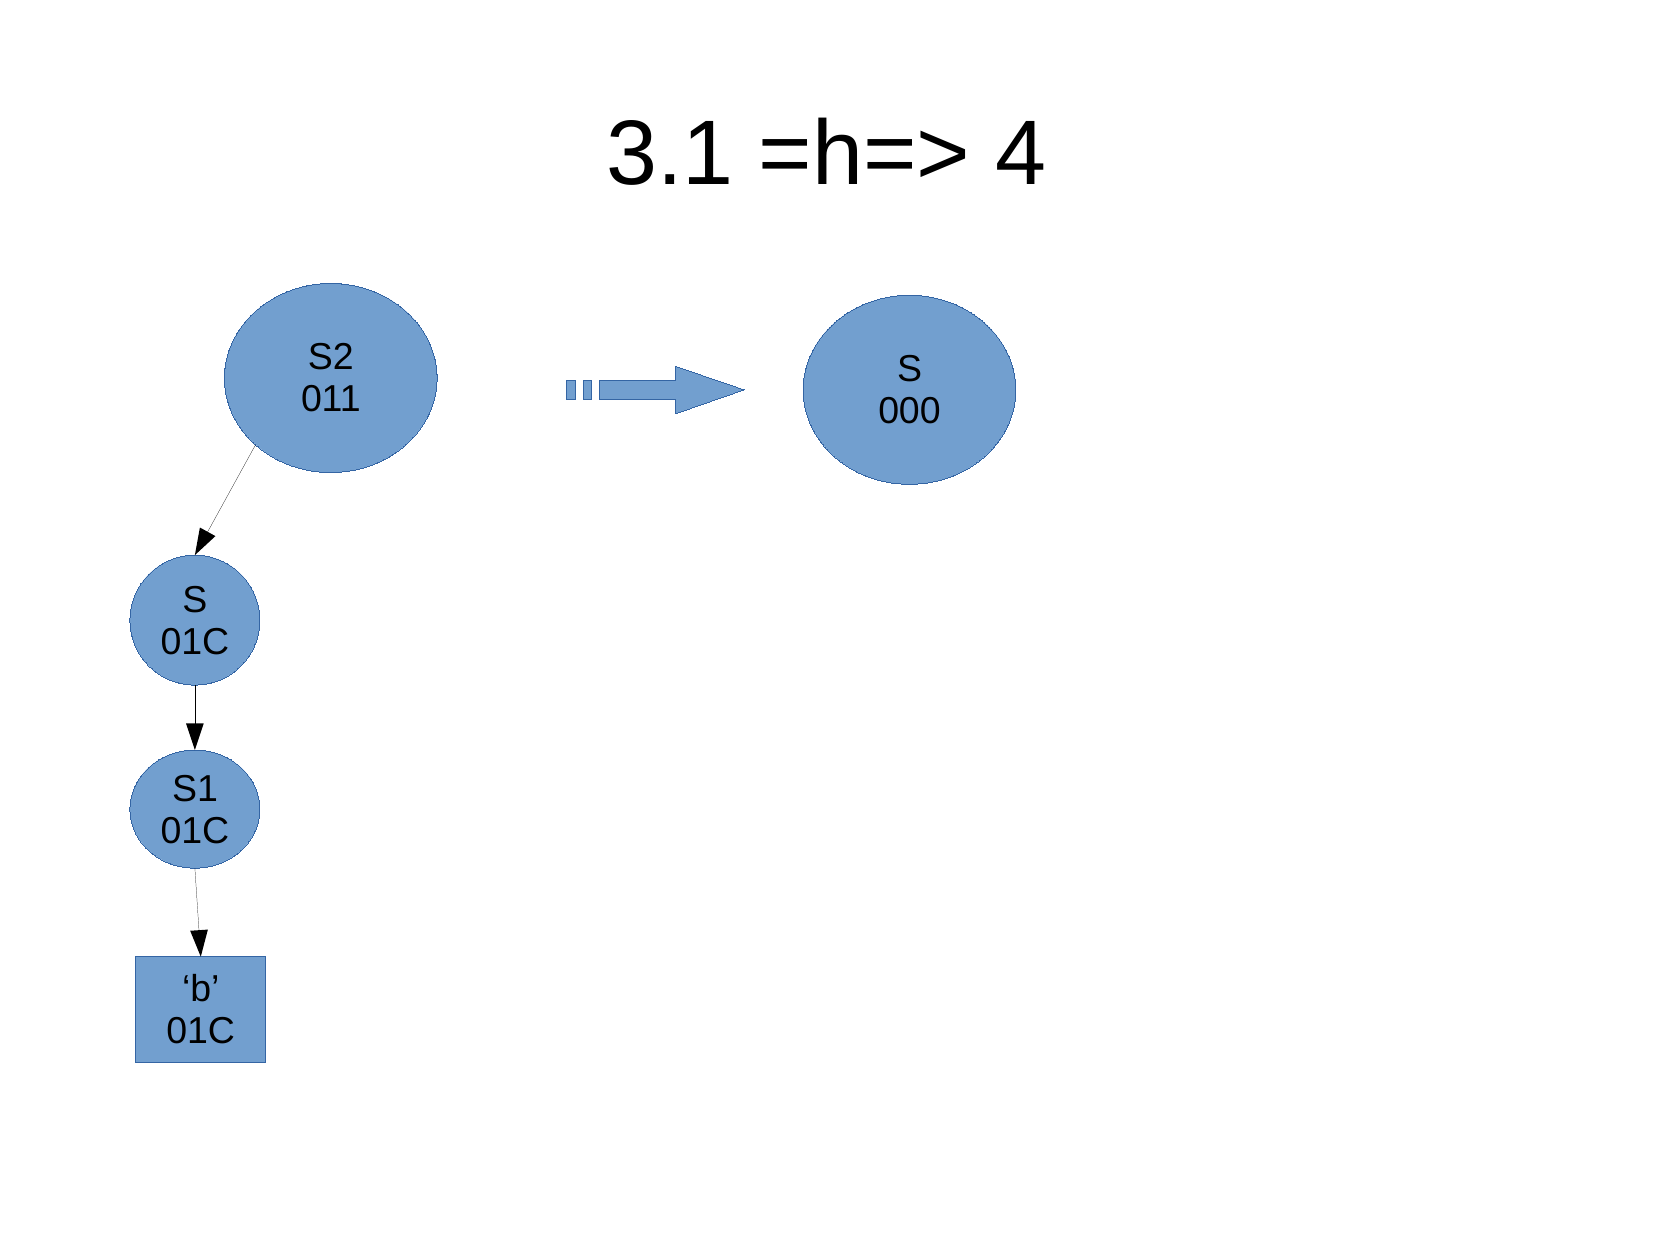

# 3.1 =h=> 4
S2
011
S
000
S
01C
S1
01C
‘b’
01C